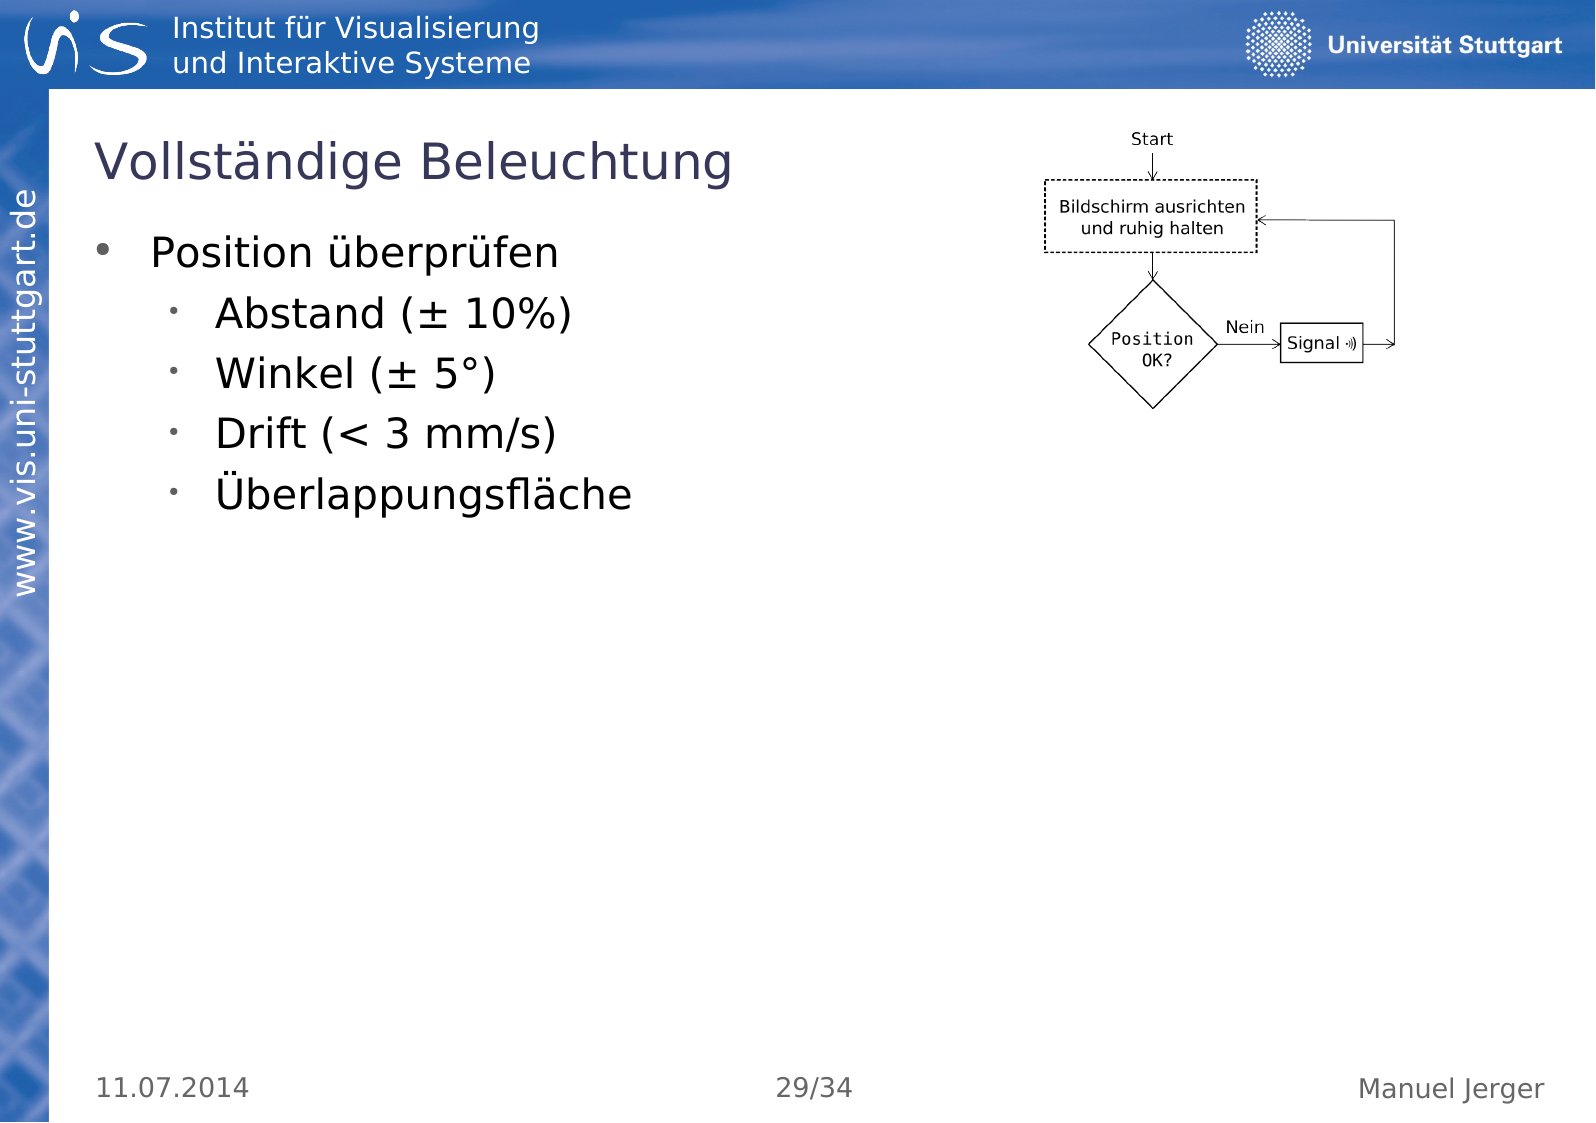

# Vollständige Beleuchtung
Position überprüfen
Abstand (± 10%)
Winkel (± 5°)
Drift (< 3 mm/s)
Überlappungsfläche